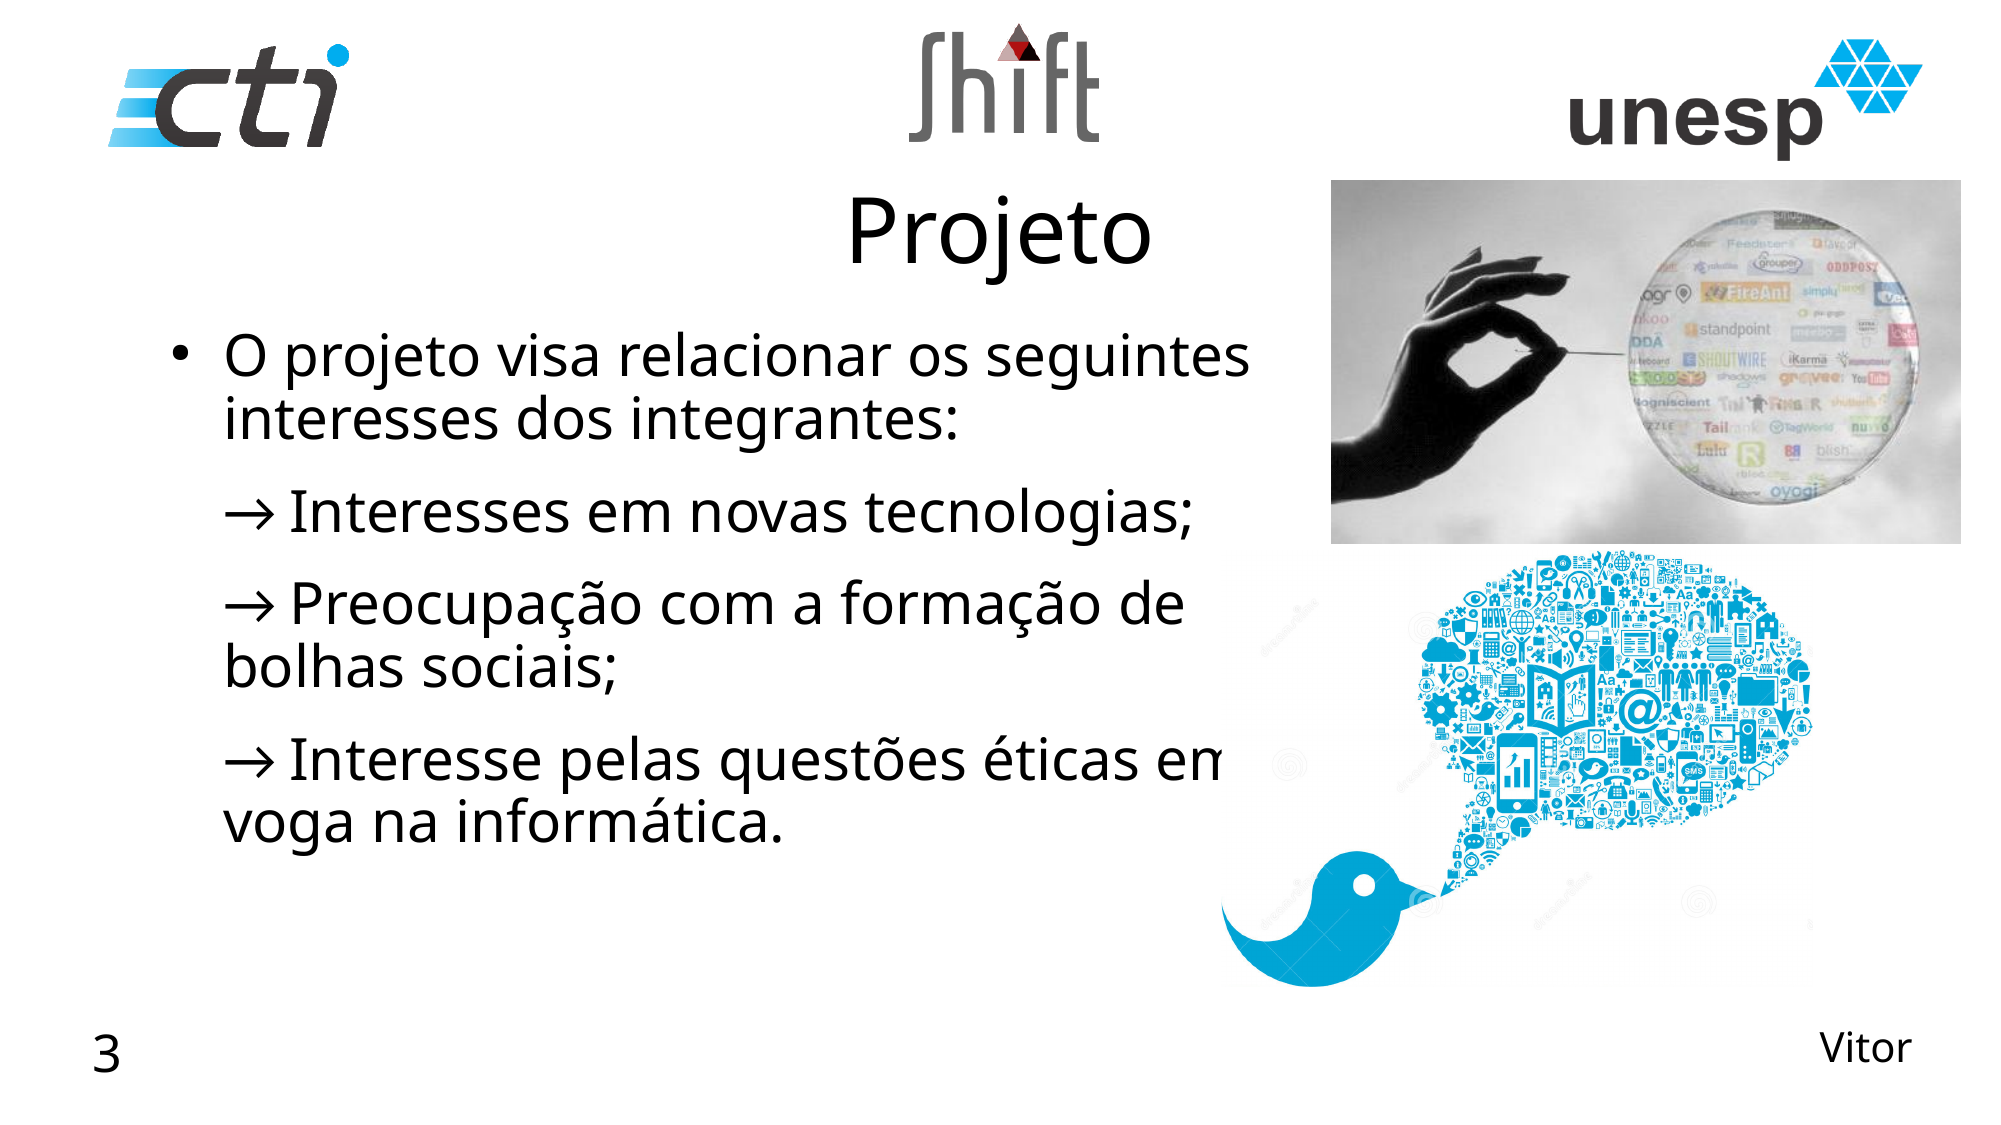

Projeto
# O projeto visa relacionar os seguintes interesses dos integrantes:
→ Interesses em novas tecnologias;
→ Preocupação com a formação de bolhas sociais;
→ Interesse pelas questões éticas em voga na informática.
3
Vitor